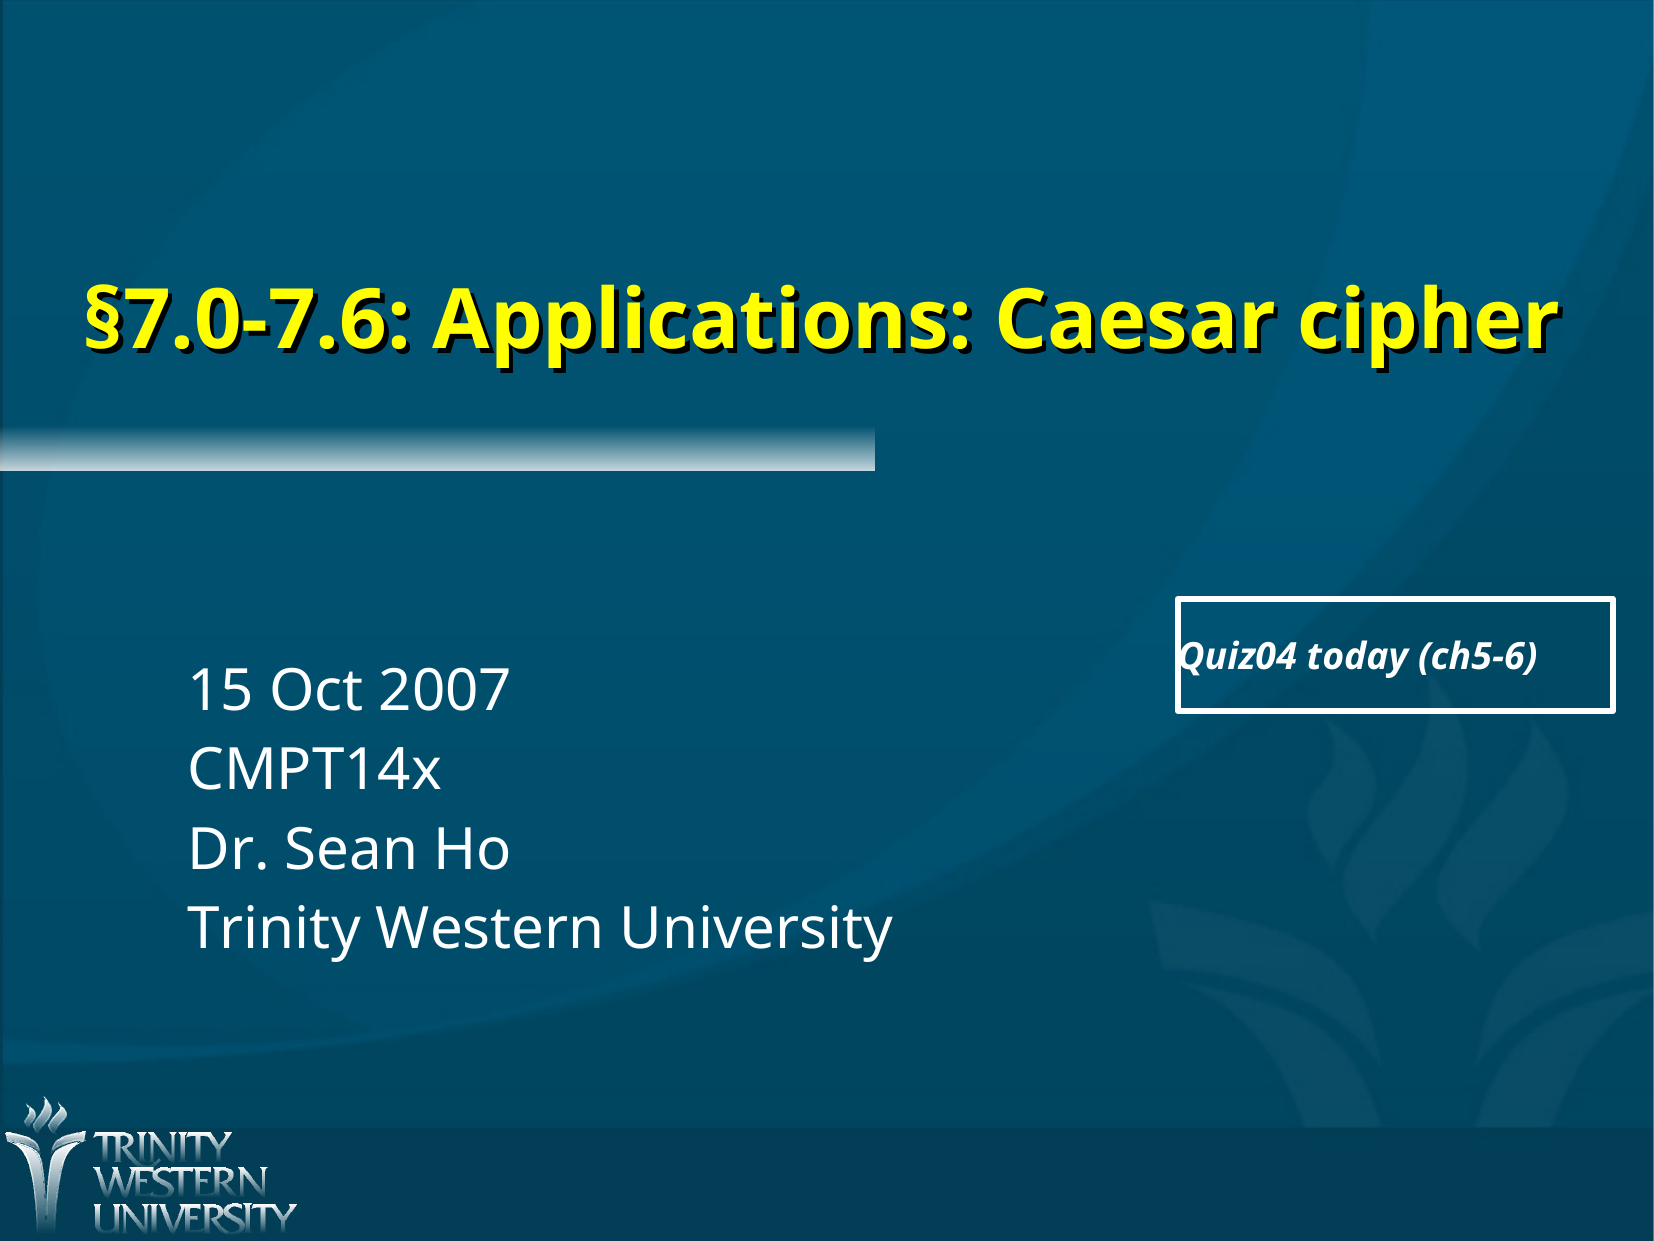

# §7.0-7.6: Applications: Caesar cipher
15 Oct 2007
CMPT14x
Dr. Sean Ho
Trinity Western University
Quiz04 today (ch5-6)